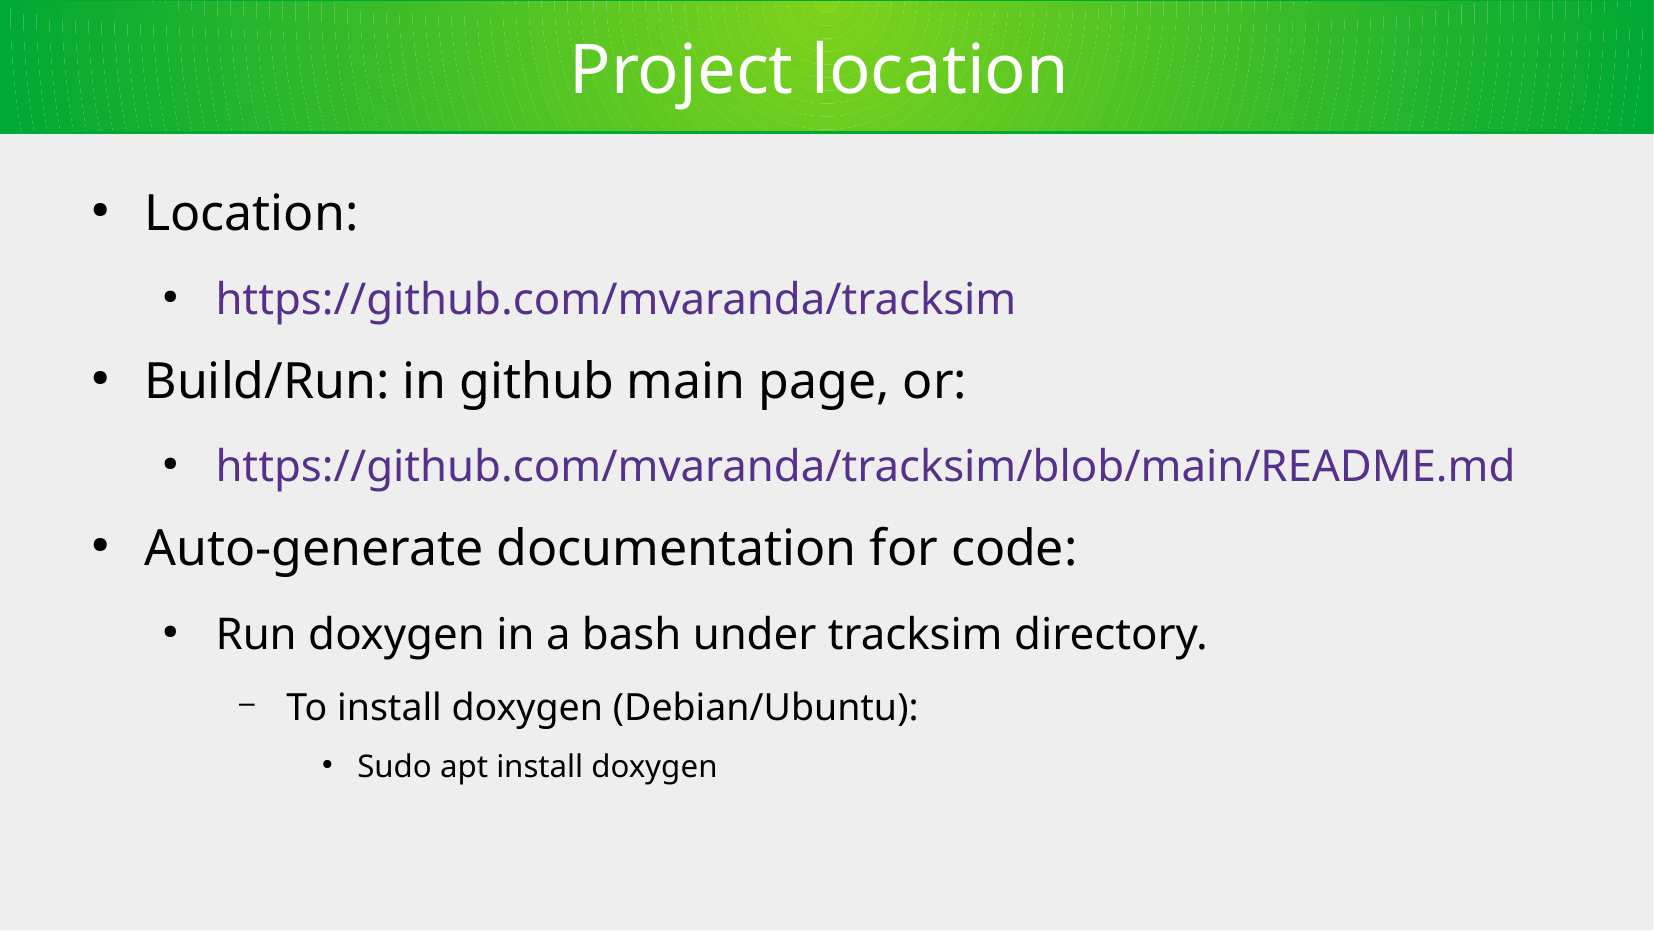

# Project location
Location:
https://github.com/mvaranda/tracksim
Build/Run: in github main page, or:
https://github.com/mvaranda/tracksim/blob/main/README.md
Auto-generate documentation for code:
Run doxygen in a bash under tracksim directory.
To install doxygen (Debian/Ubuntu):
Sudo apt install doxygen